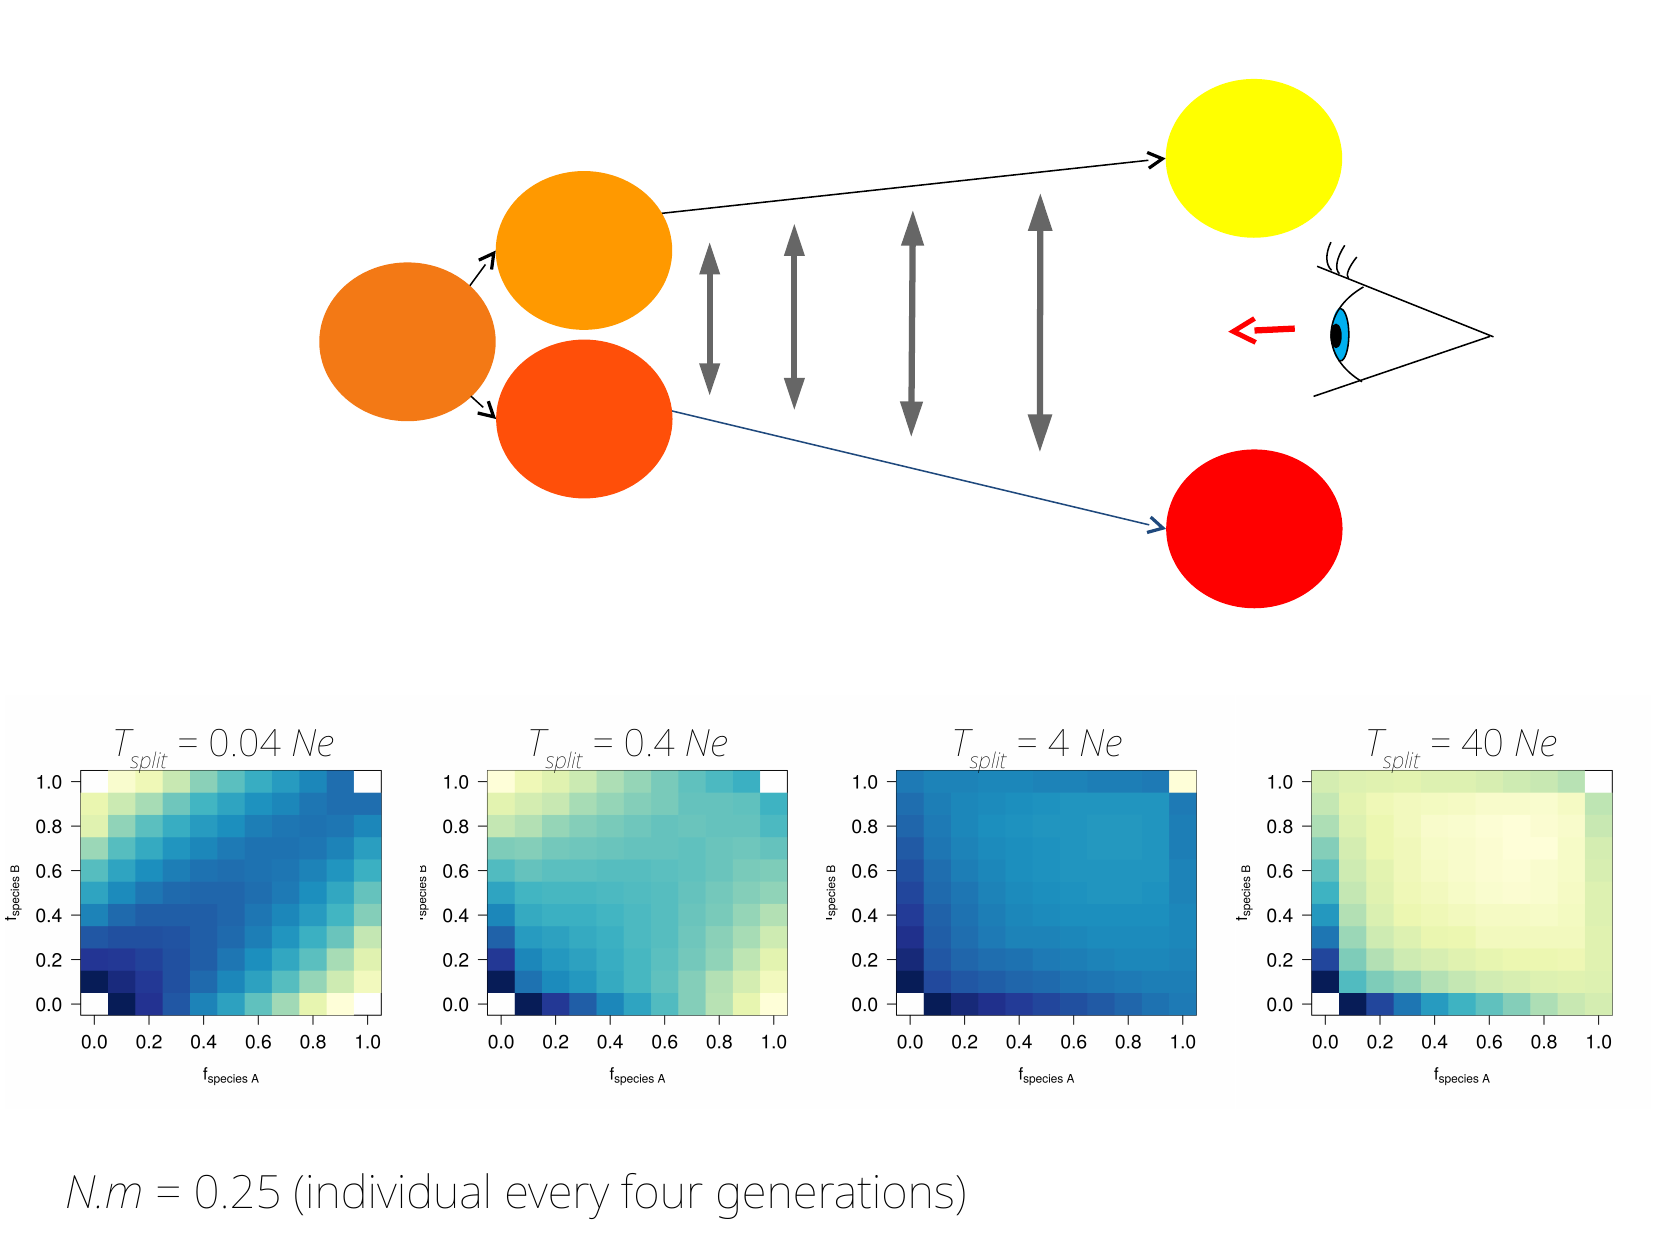

Tsplit = 0.04 Ne
Tsplit = 0.4 Ne
Tsplit = 4 Ne
Tsplit = 40 Ne
N.m = 0.25 (individual every four generations)